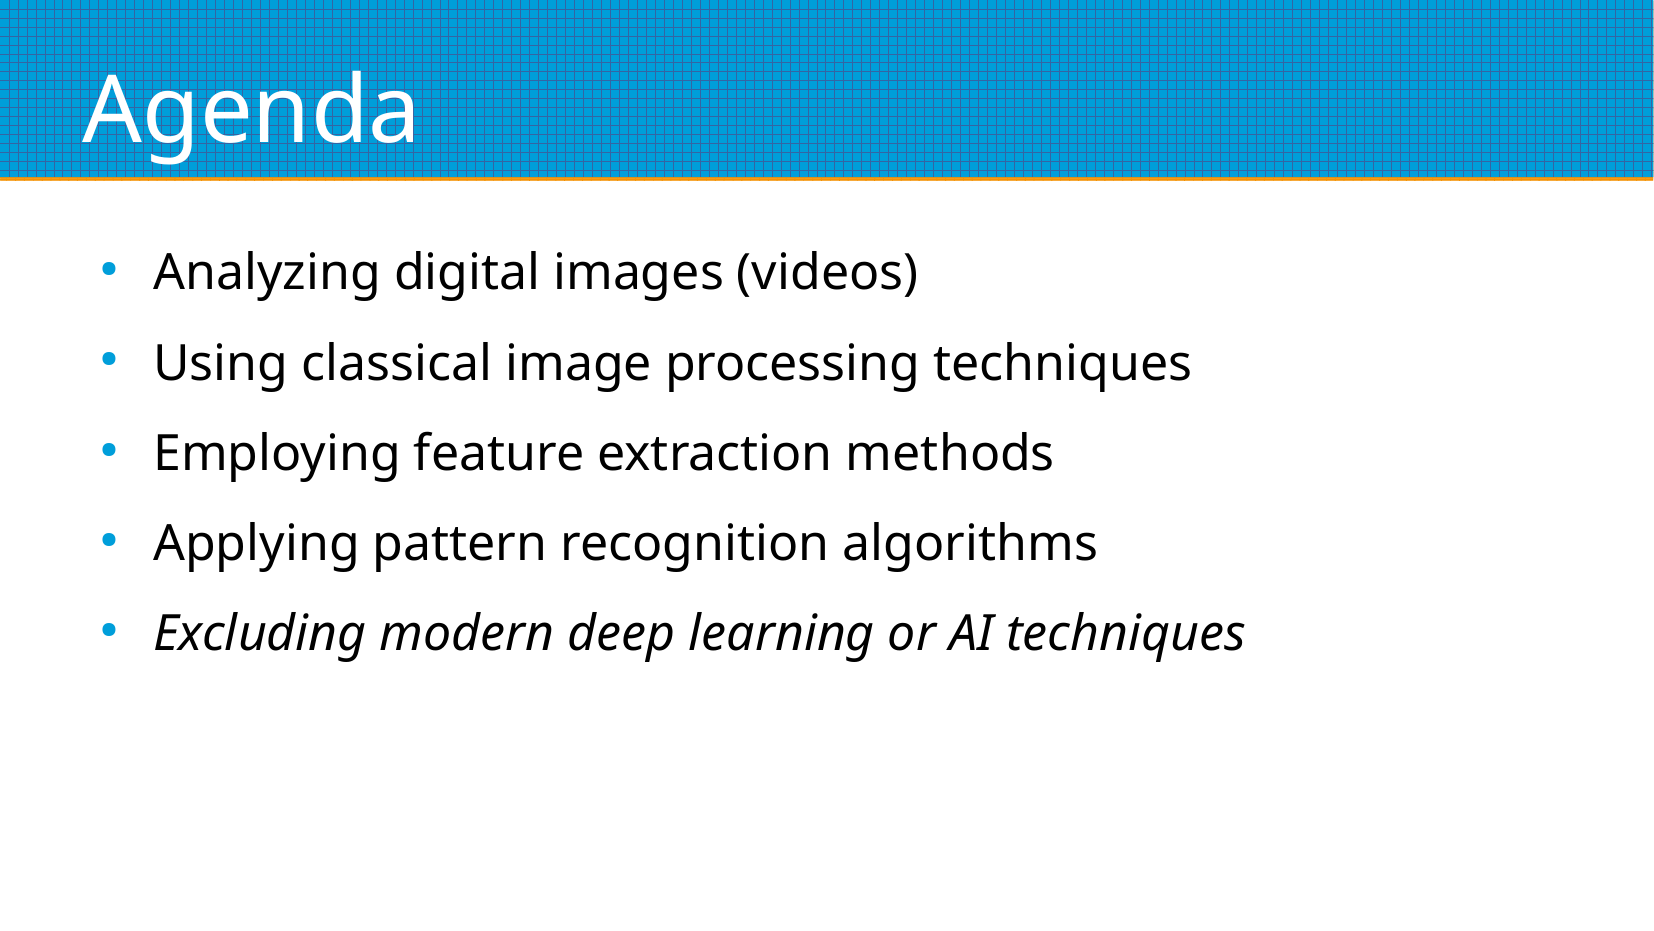

# Agenda
Analyzing digital images (videos)
Using classical image processing techniques
Employing feature extraction methods
Applying pattern recognition algorithms
Excluding modern deep learning or AI techniques